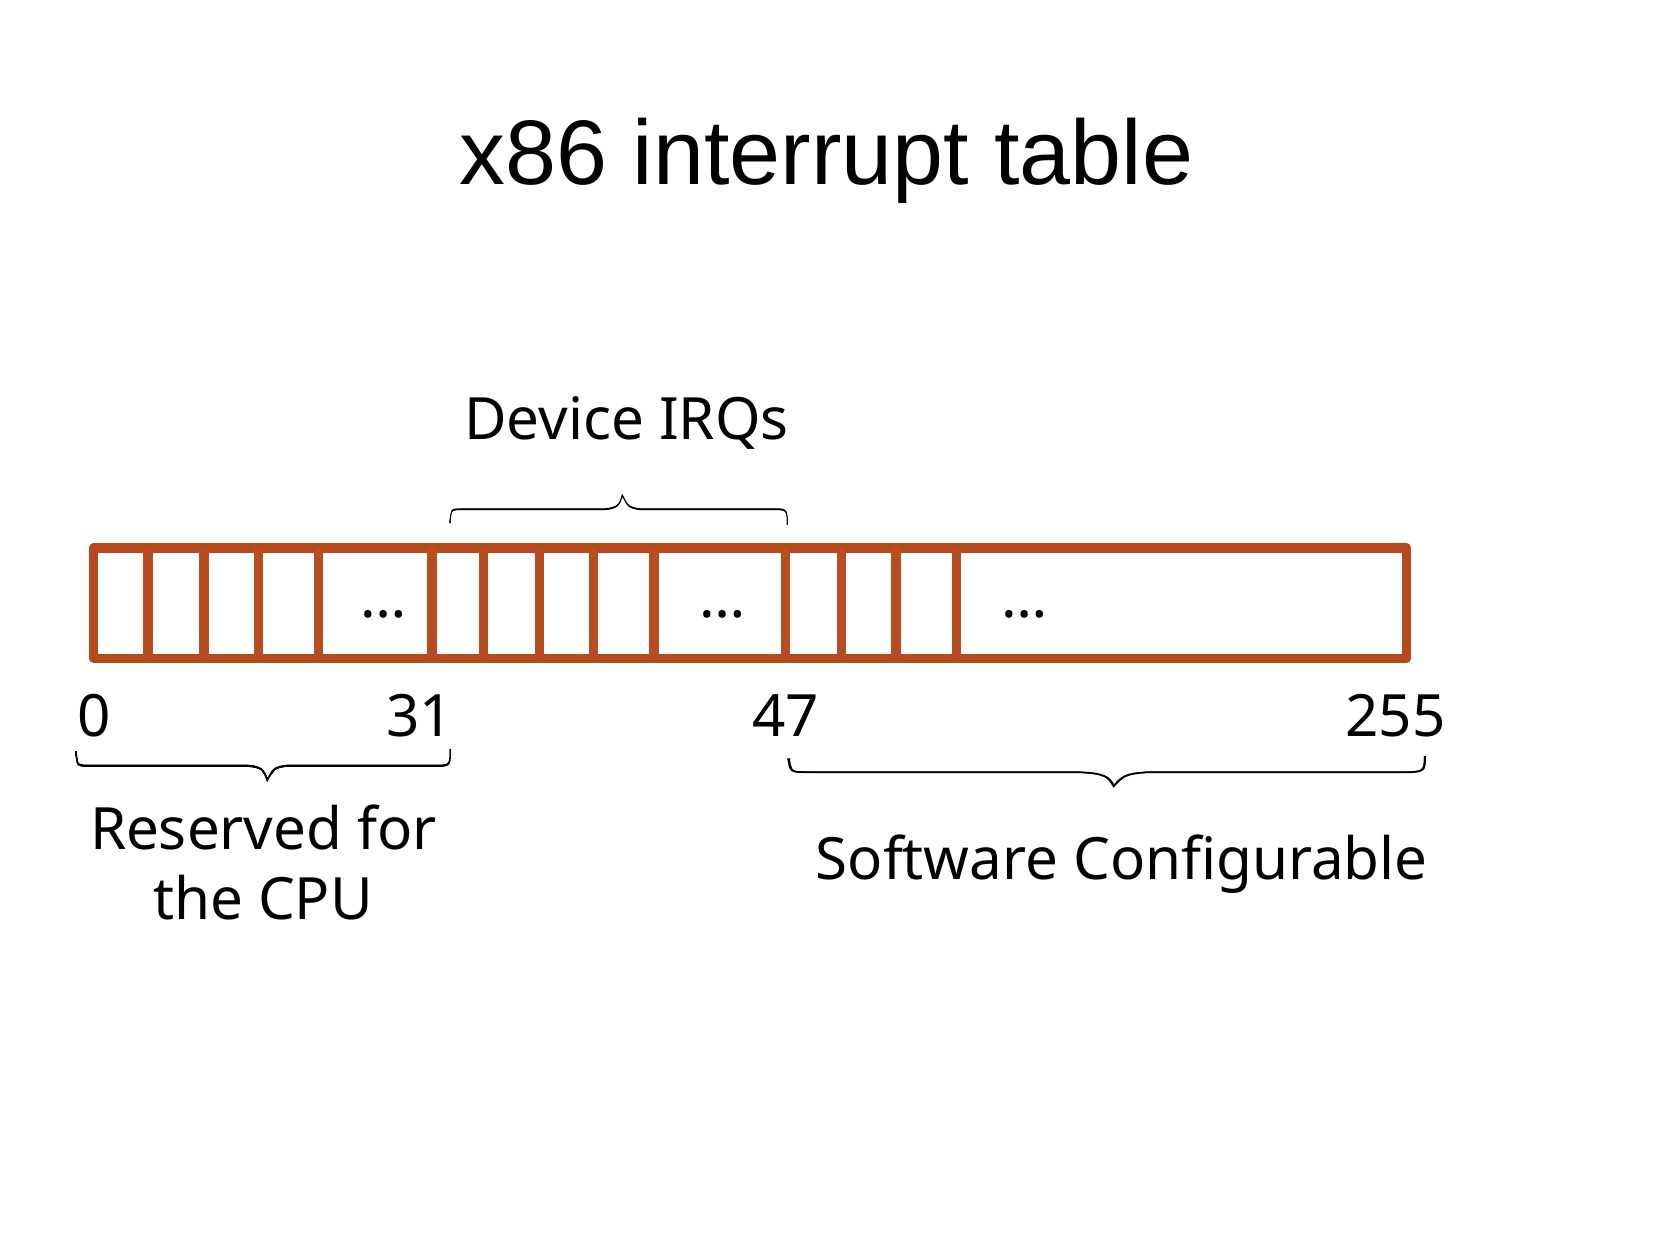

# x86 interrupt table
Device IRQs
…
…
…
0
31
47
255
Reserved for
the CPU
Software Configurable